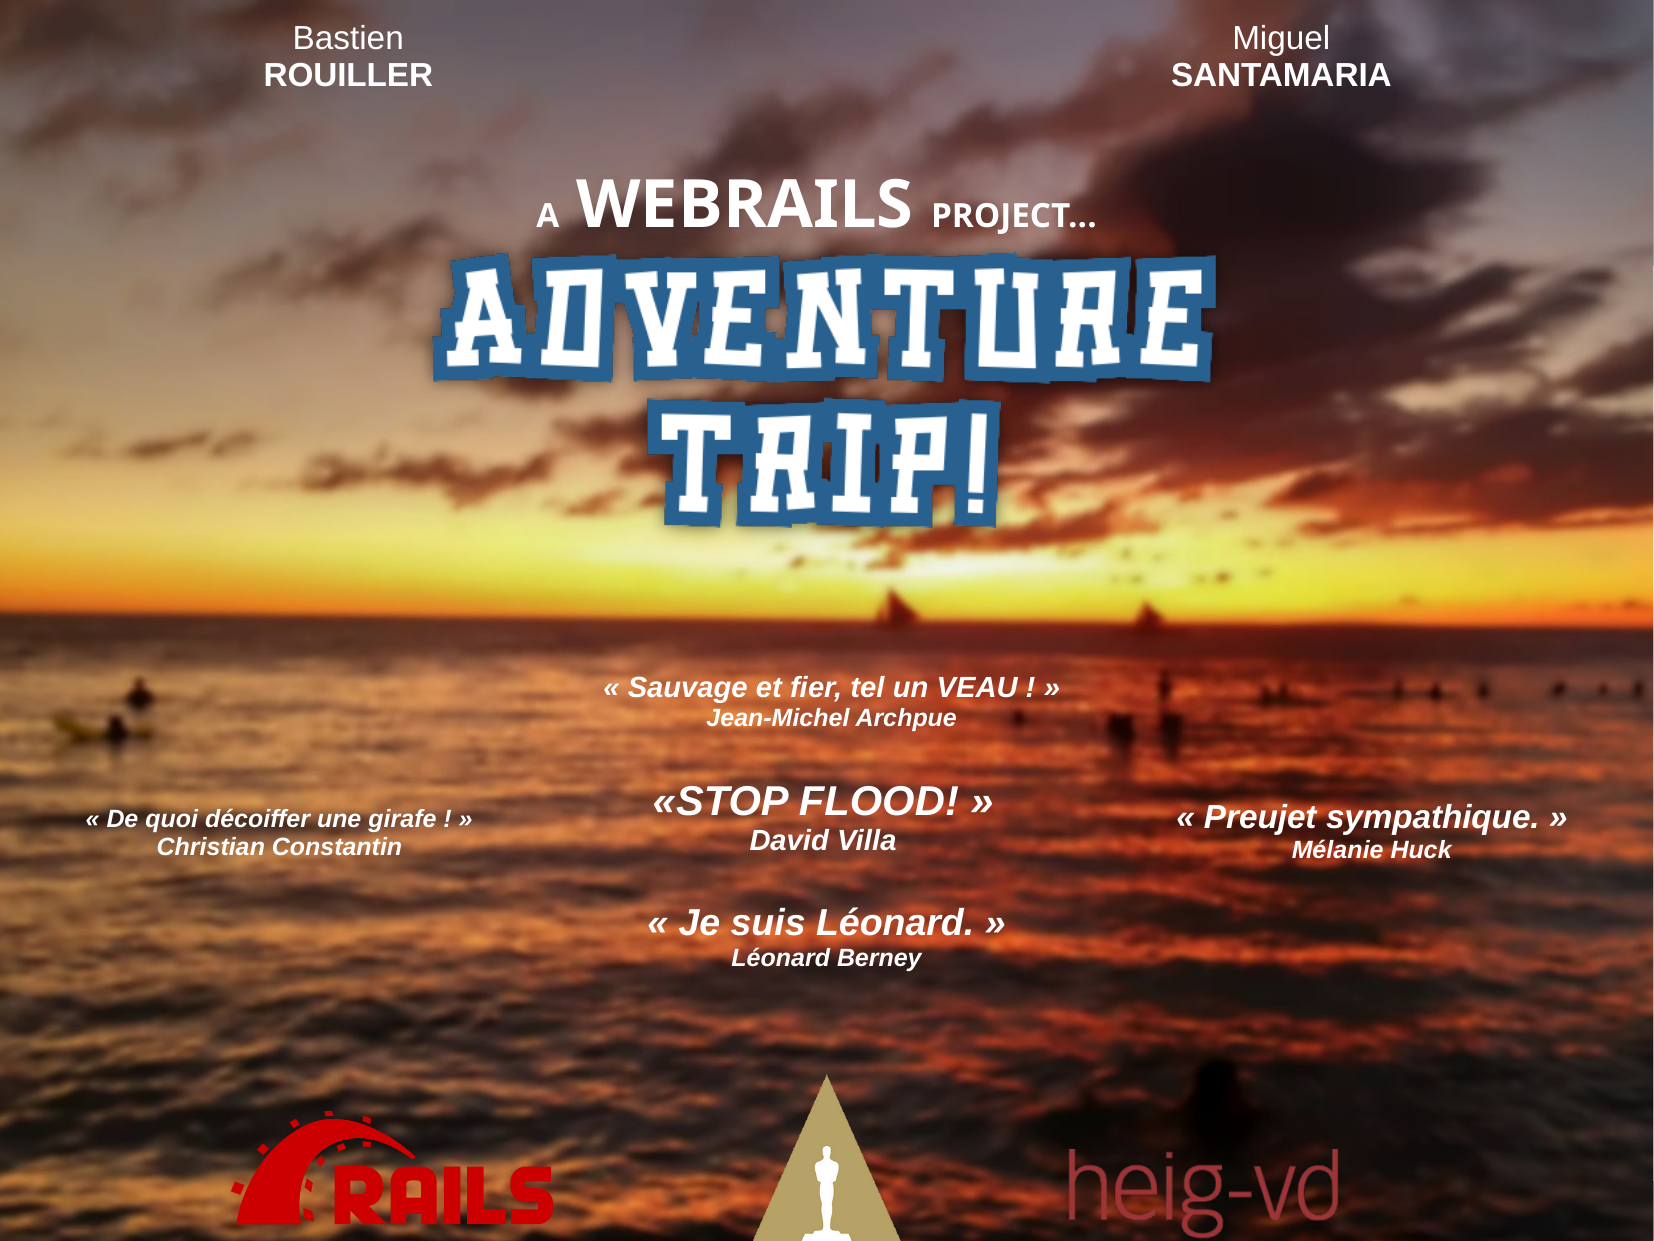

Bastien
ROUILLER
Miguel
SANTAMARIA
A WEBRAILS PROJECT...
« Sauvage et fier, tel un VEAU ! »
Jean-Michel Archpue
«STOP FLOOD! »
David Villa
« Preujet sympathique. »
Mélanie Huck
« De quoi décoiffer une girafe ! »
Christian Constantin
« Je suis Léonard. »
Léonard Berney
#